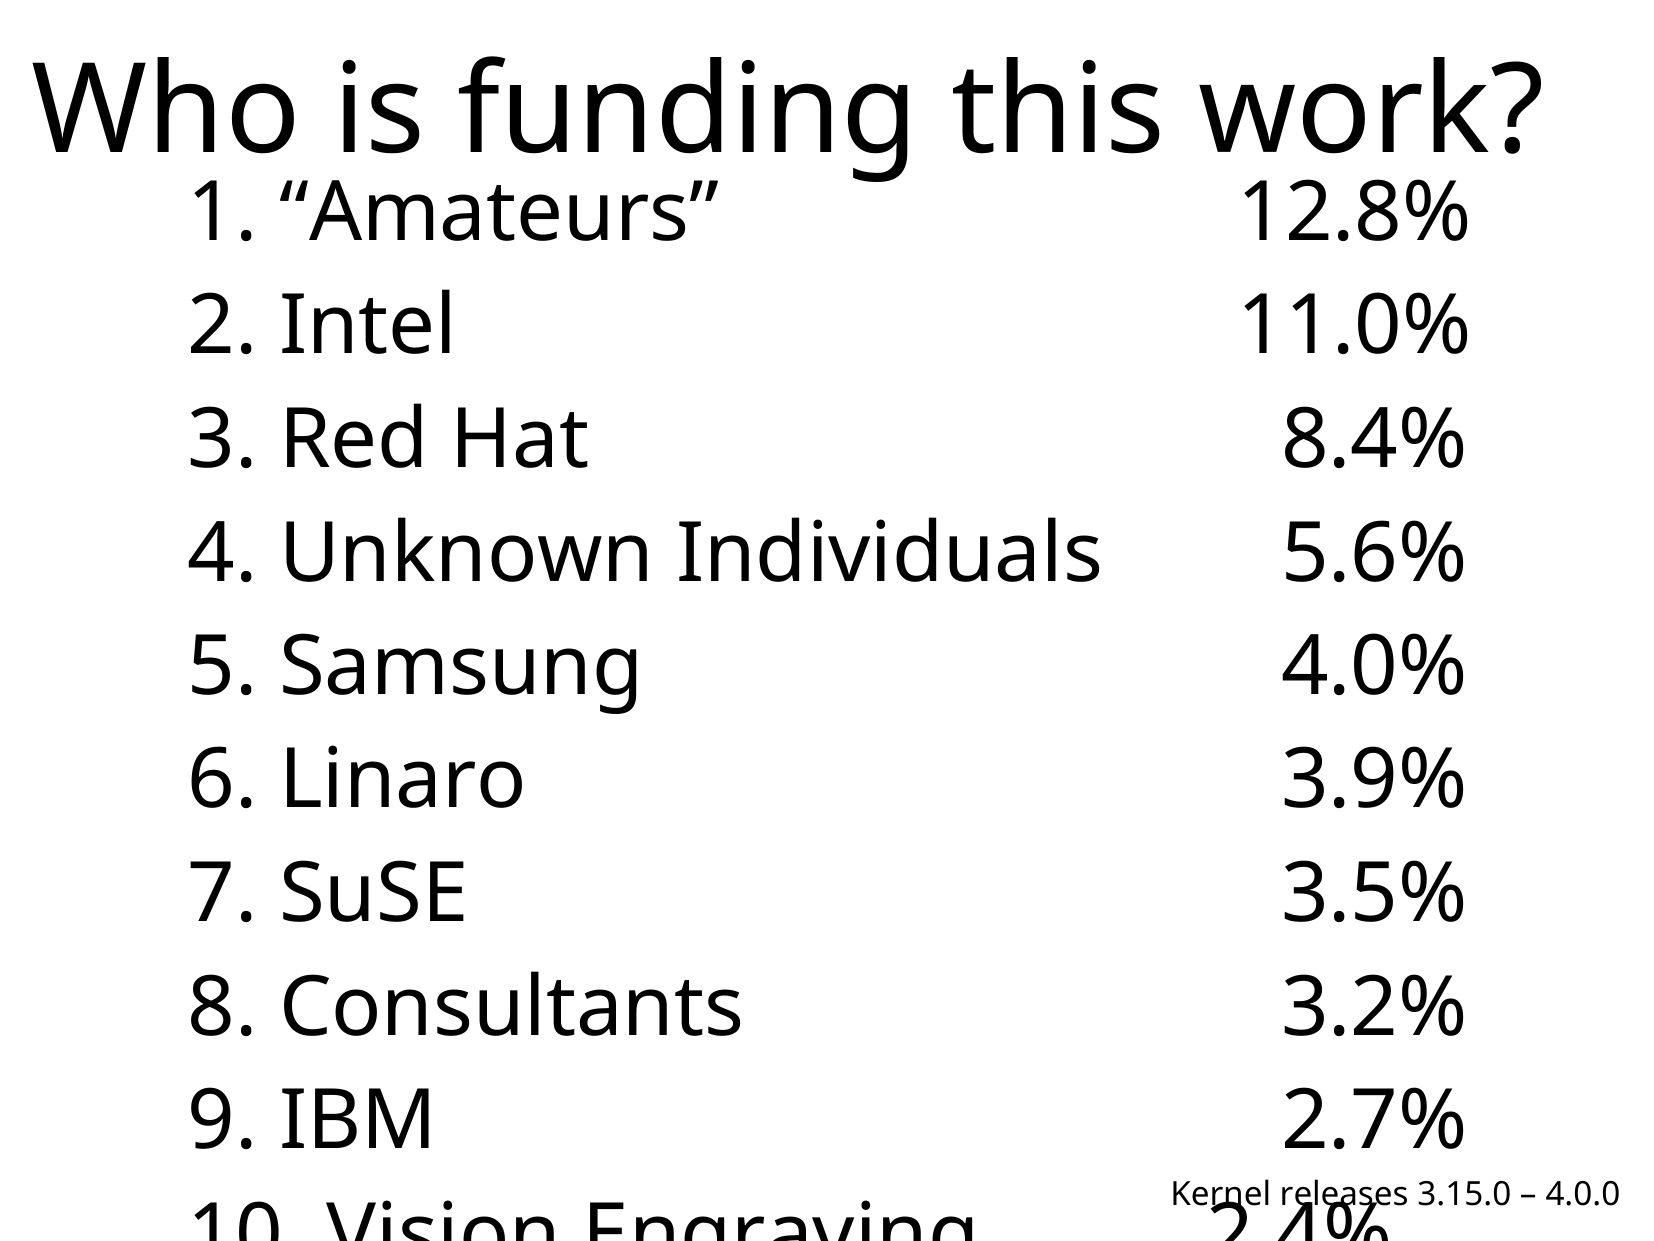

Who is funding this work?
1. “Amateurs”							12.8%
2. Intel											11.0%
3. Red Hat									 8.4%
4. Unknown Individuals		 5.6%
5. Samsung								 4.0%
6. Linaro										 3.9%
7. SuSE											 3.5%
8. Consultants							 3.2%
9. IBM											 2.7%
10. Vision Engraving			 2.4%
Kernel releases 3.15.0 – 4.0.0